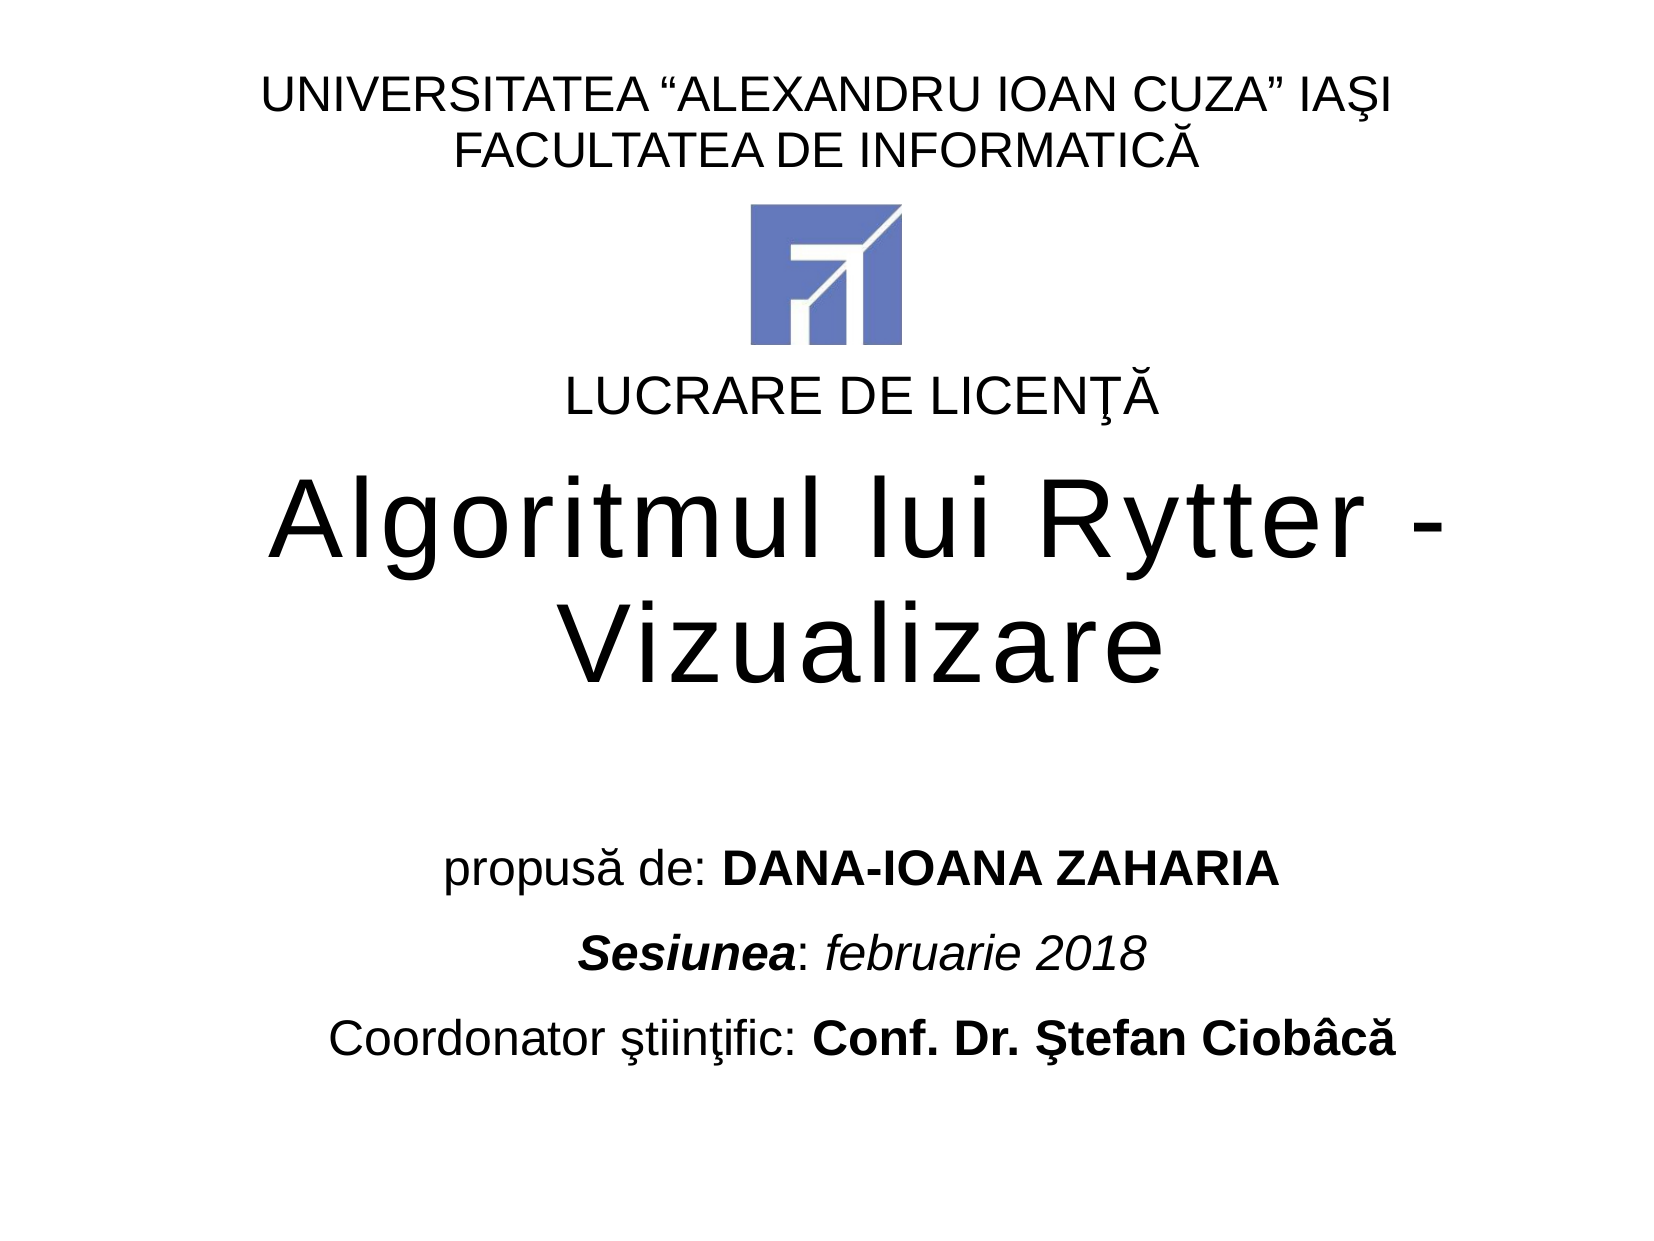

# UNIVERSITATEA “ALEXANDRU IOAN CUZA” IAŞI FACULTATEA DE INFORMATICĂ
LUCRARE DE LICENŢĂ
Algoritmul lui Rytter - Vizualizare
propusă de: DANA-IOANA ZAHARIA
Sesiunea: februarie 2018
Coordonator ştiinţific: Conf. Dr. Ştefan Ciobâcă